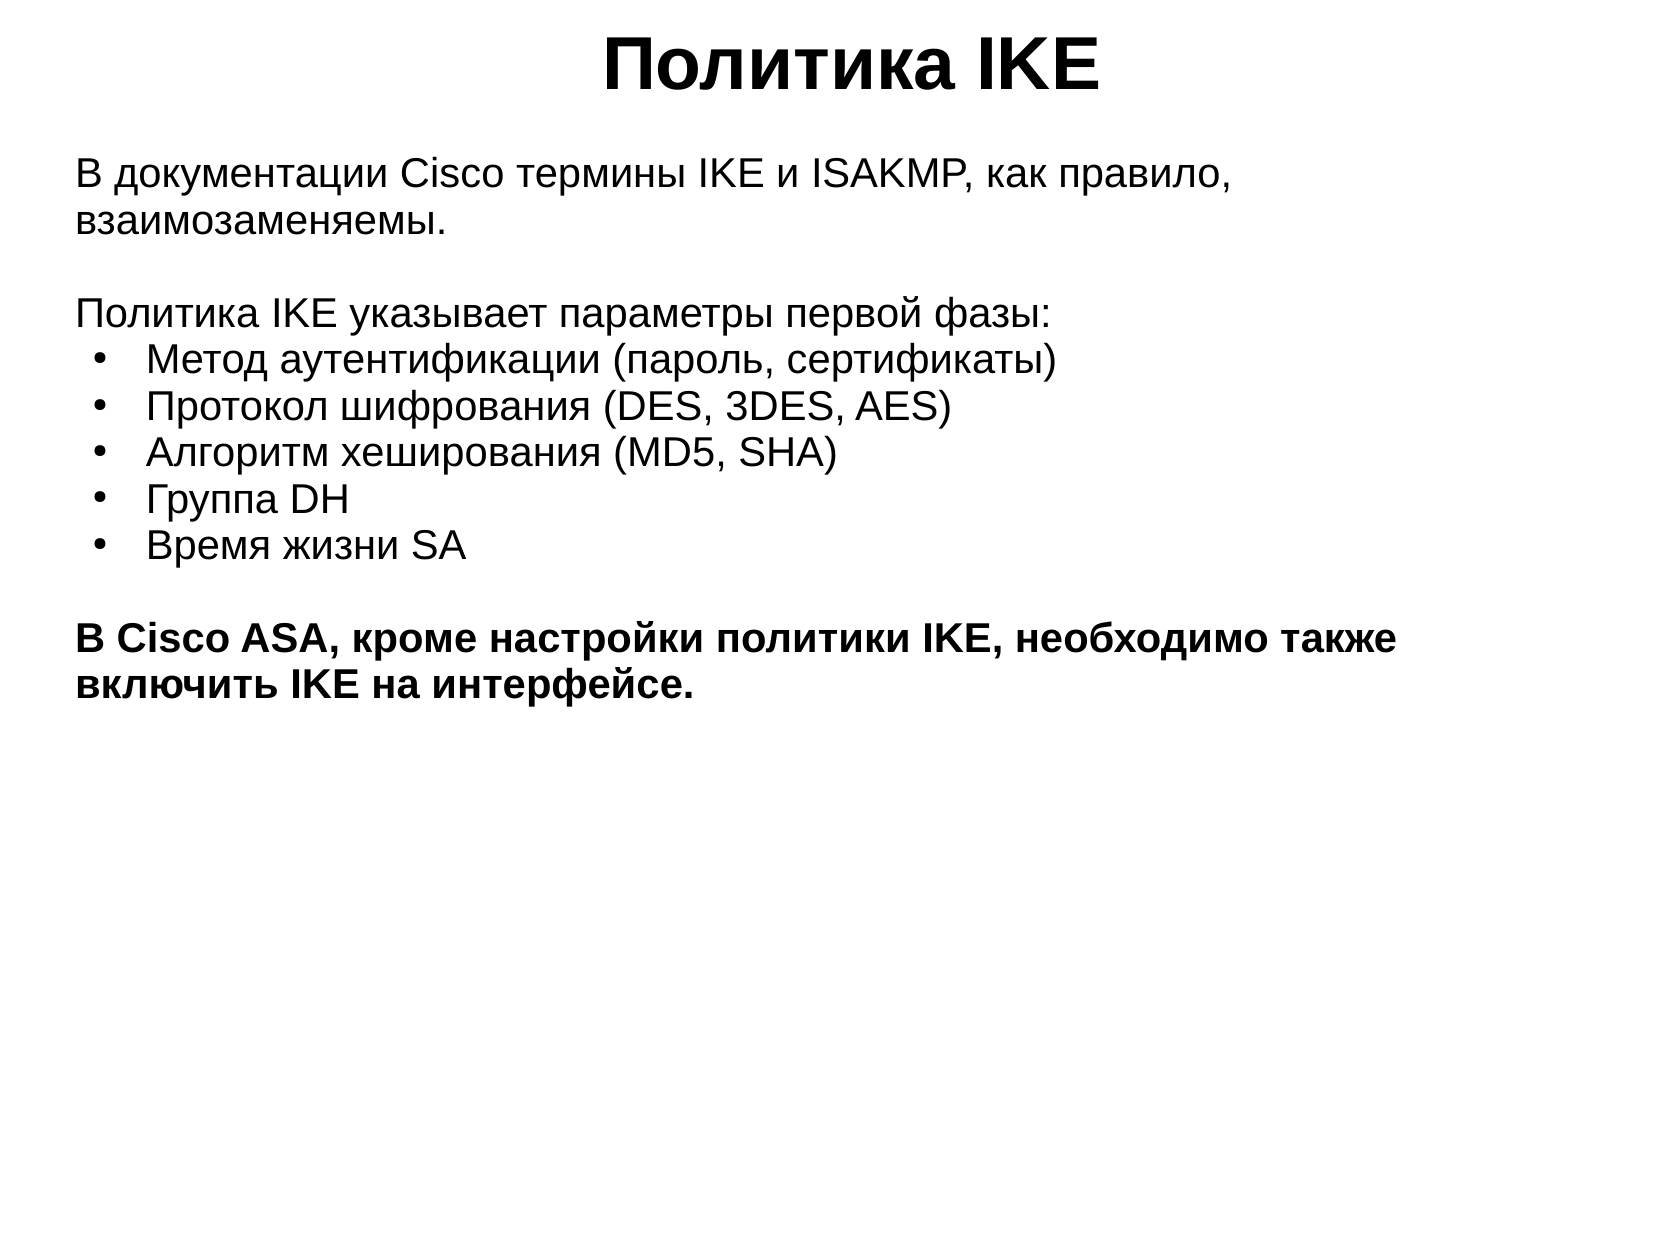

Политика IKE
# В документации Cisco термины IKE и ISAKMP, как правило, взаимозаменяемы.
Политика IKE указывает параметры первой фазы:
Метод аутентификации (пароль, сертификаты)
Протокол шифрования (DES, 3DES, AES)
Алгоритм хеширования (MD5, SHA)
Группа DH
Время жизни SA
В Cisco ASA, кроме настройки политики IKE, необходимо также включить IKE на интерфейсе.